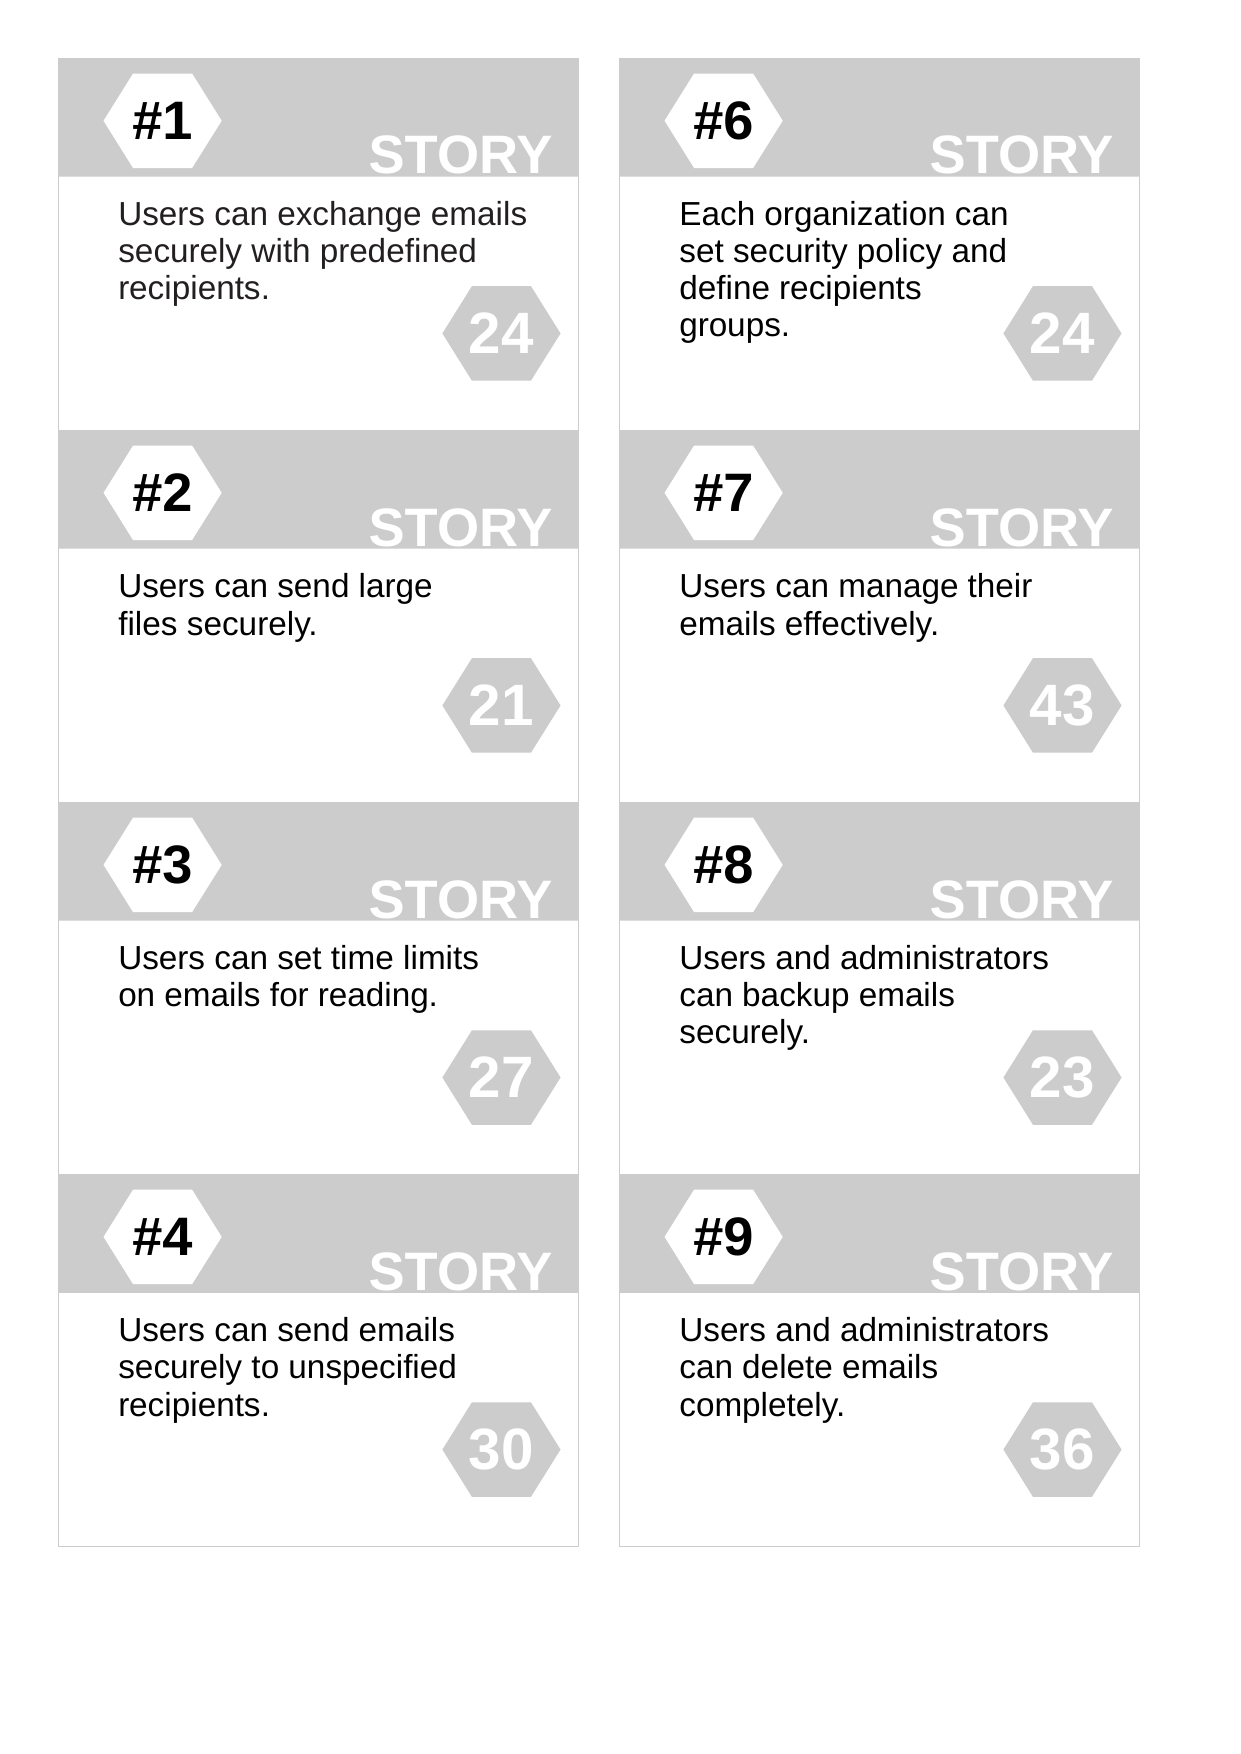

#1
STORY
#6
STORY
Users can exchange emails
securely with predefined
recipients.
Each organization can set security policy and define recipients
groups.
24
24
#2
STORY
#7
STORY
Users can send large files securely.
Users can manage their emails effectively.
21
43
#3
STORY
#8
STORY
Users can set time limits on emails for reading.
Users and administrators can backup emails securely.
27
23
#4
STORY
#9
STORY
Users can send emails securely to unspecified recipients.
Users and administrators can delete emails completely.
30
36